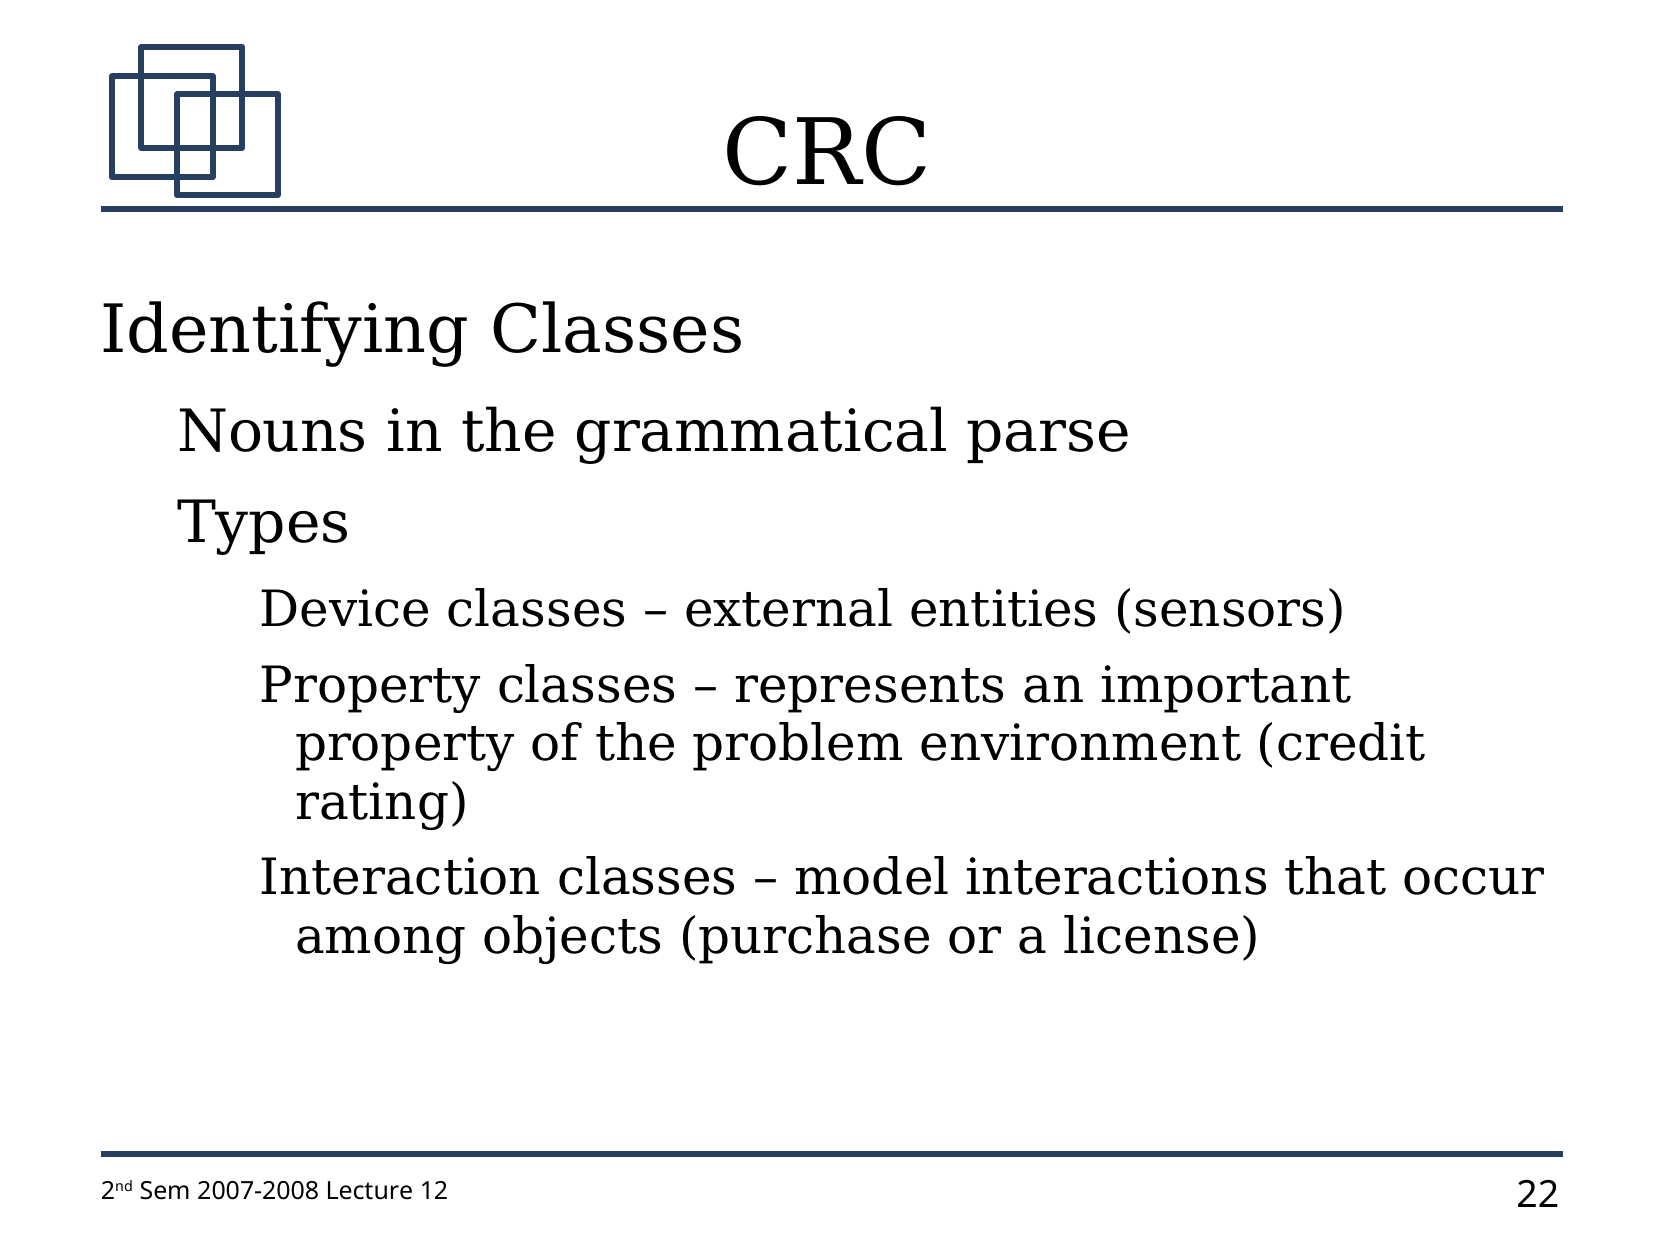

# CRC
Identifying Classes
Nouns in the grammatical parse
Types
Device classes – external entities (sensors)
Property classes – represents an important property of the problem environment (credit rating)
Interaction classes – model interactions that occur among objects (purchase or a license)